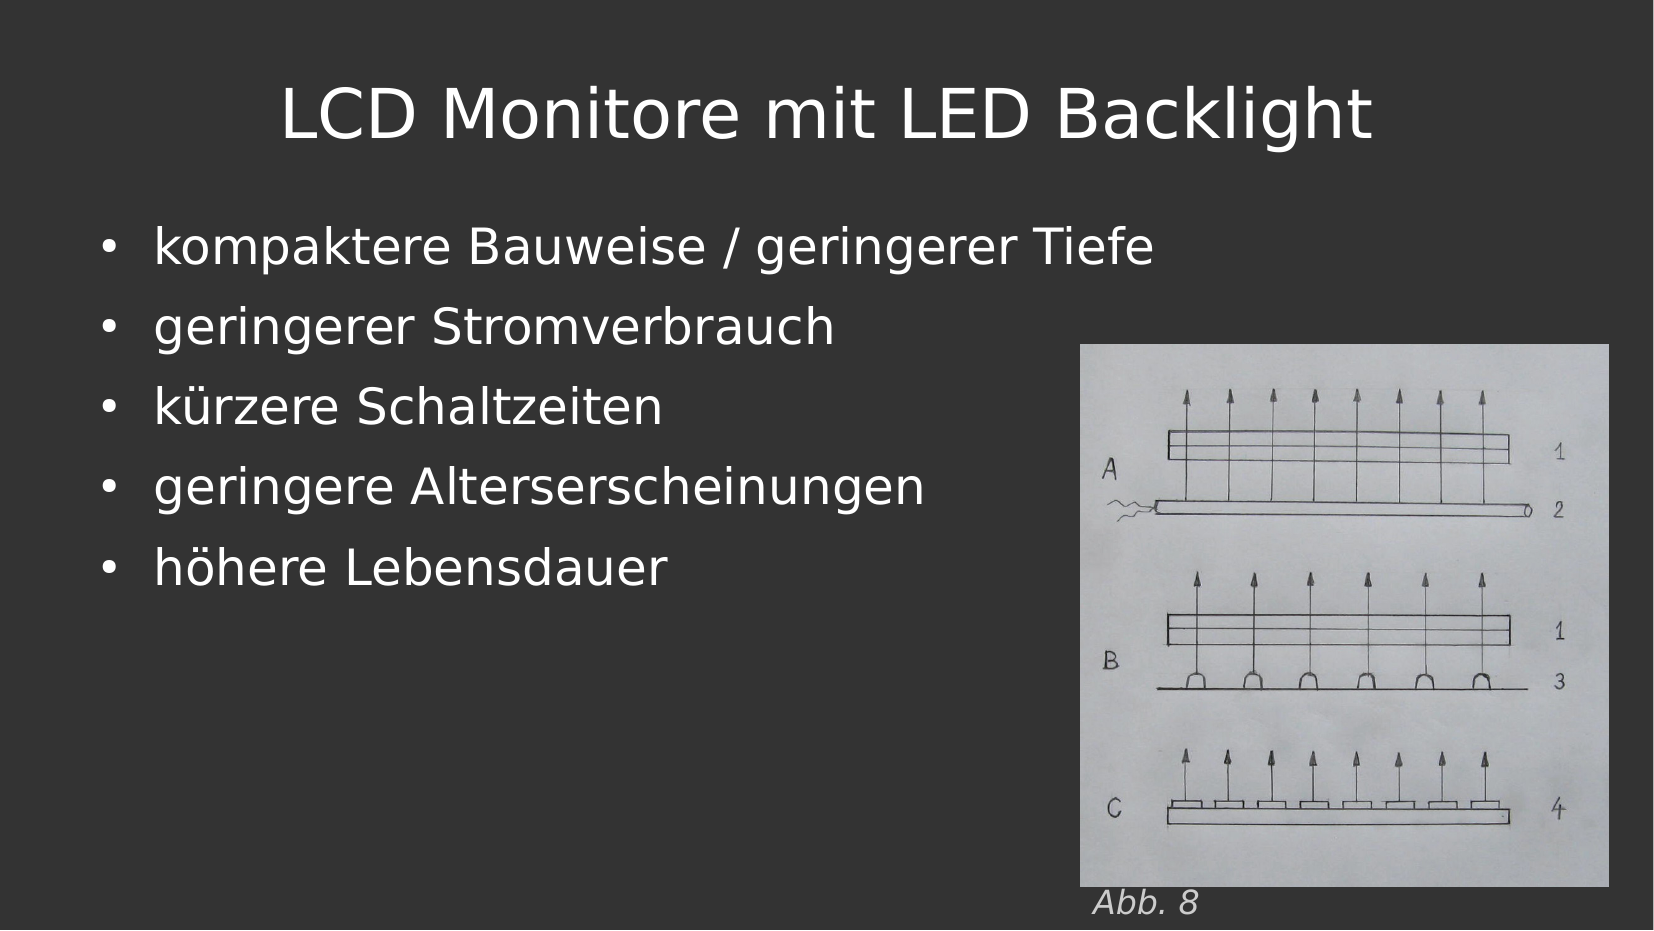

# LCD Monitore mit LED Backlight
kompaktere Bauweise / geringerer Tiefe
geringerer Stromverbrauch
kürzere Schaltzeiten
geringere Alterserscheinungen
höhere Lebensdauer
Abb. 8